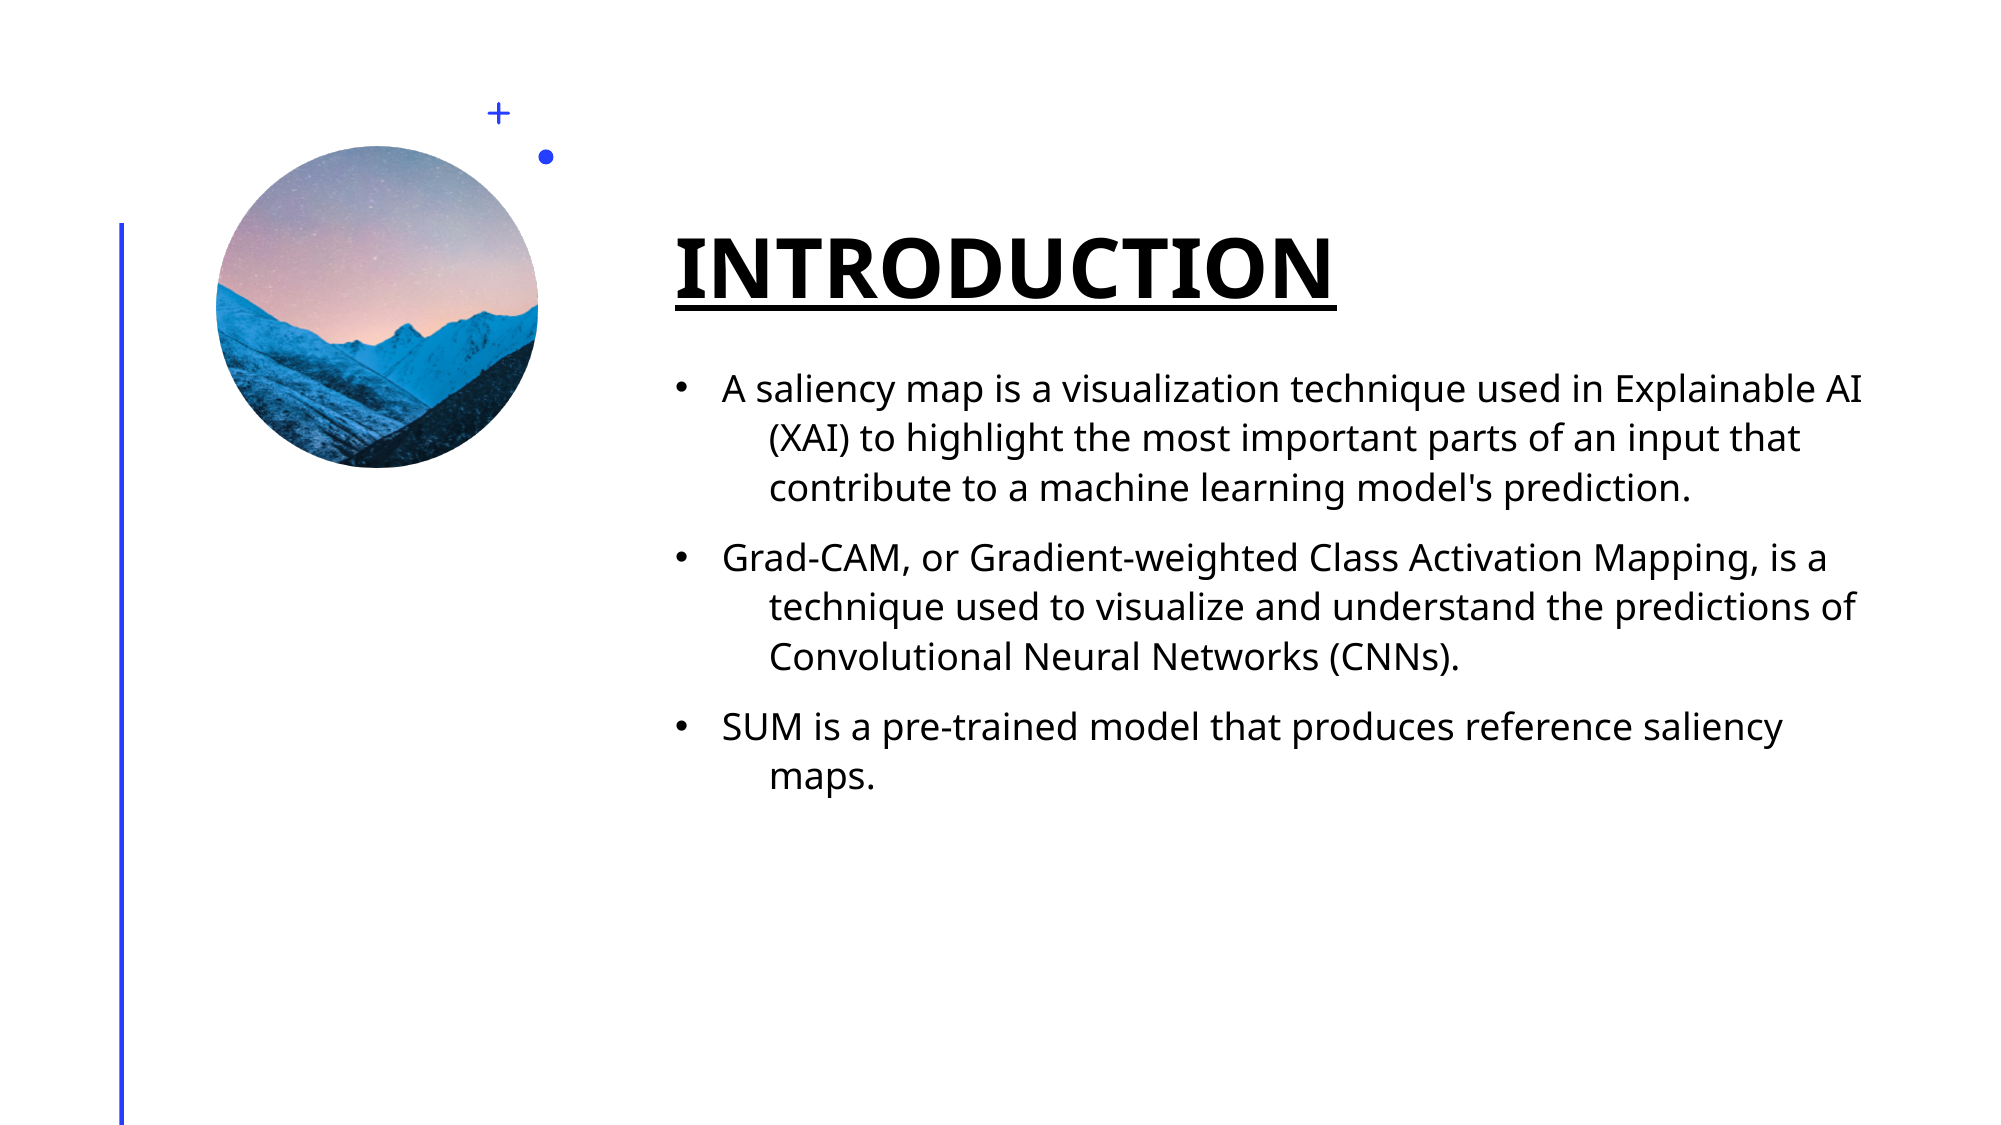

# introduction
A saliency map is a visualization technique used in Explainable AI (XAI) to highlight the most important parts of an input that contribute to a machine learning model's prediction.
Grad-CAM, or Gradient-weighted Class Activation Mapping, is a technique used to visualize and understand the predictions of Convolutional Neural Networks (CNNs).
SUM is a pre-trained model that produces reference saliency maps.